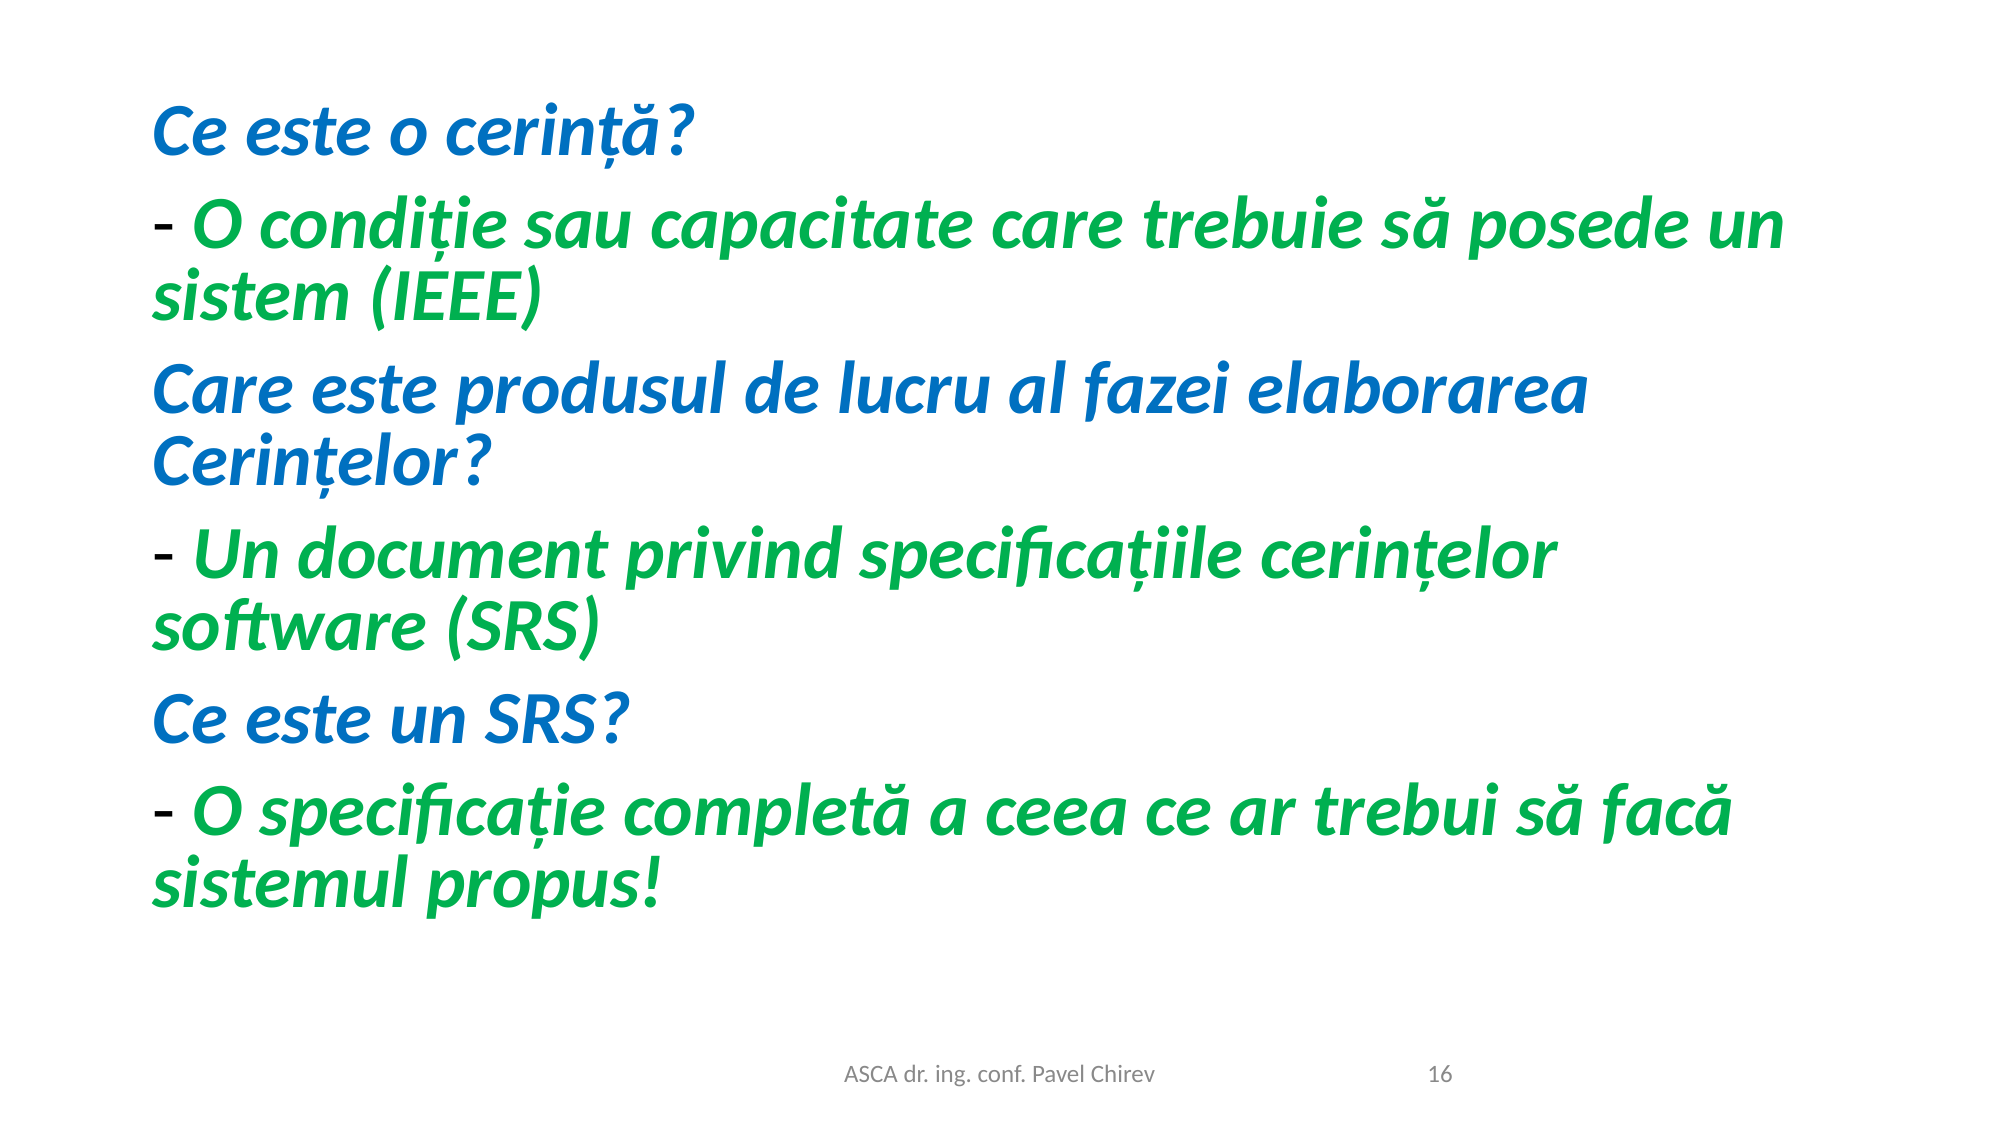

# Ce este o cerință?
- O condiție sau capacitate care trebuie să posede un sistem (IEEE)
Care este produsul de lucru al fazei elaborarea Cerințelor?
- Un document privind specificațiile cerințelor software (SRS)
Ce este un SRS?
- O specificație completă a ceea ce ar trebui să facă sistemul propus!
ASCA dr. ing. conf. Pavel Chirev
16